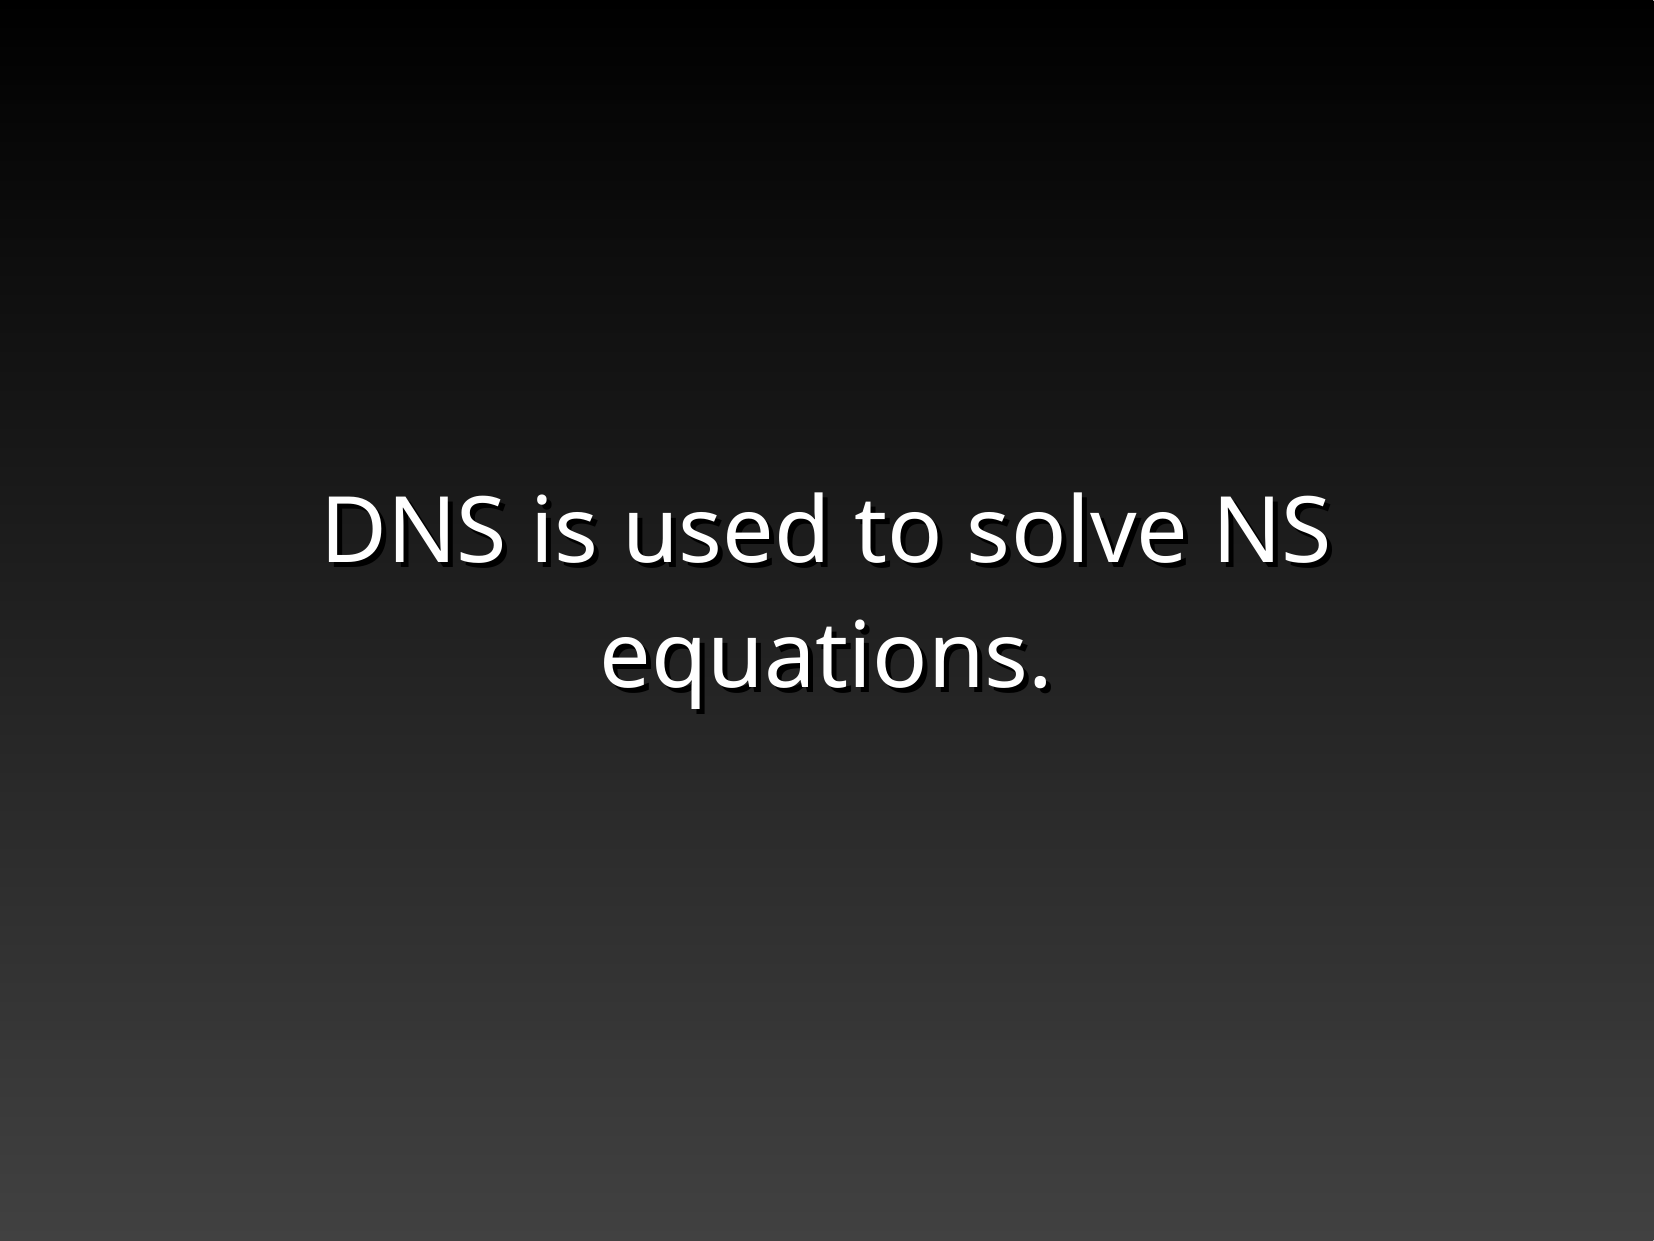

# DNS is used to solve NS equations.